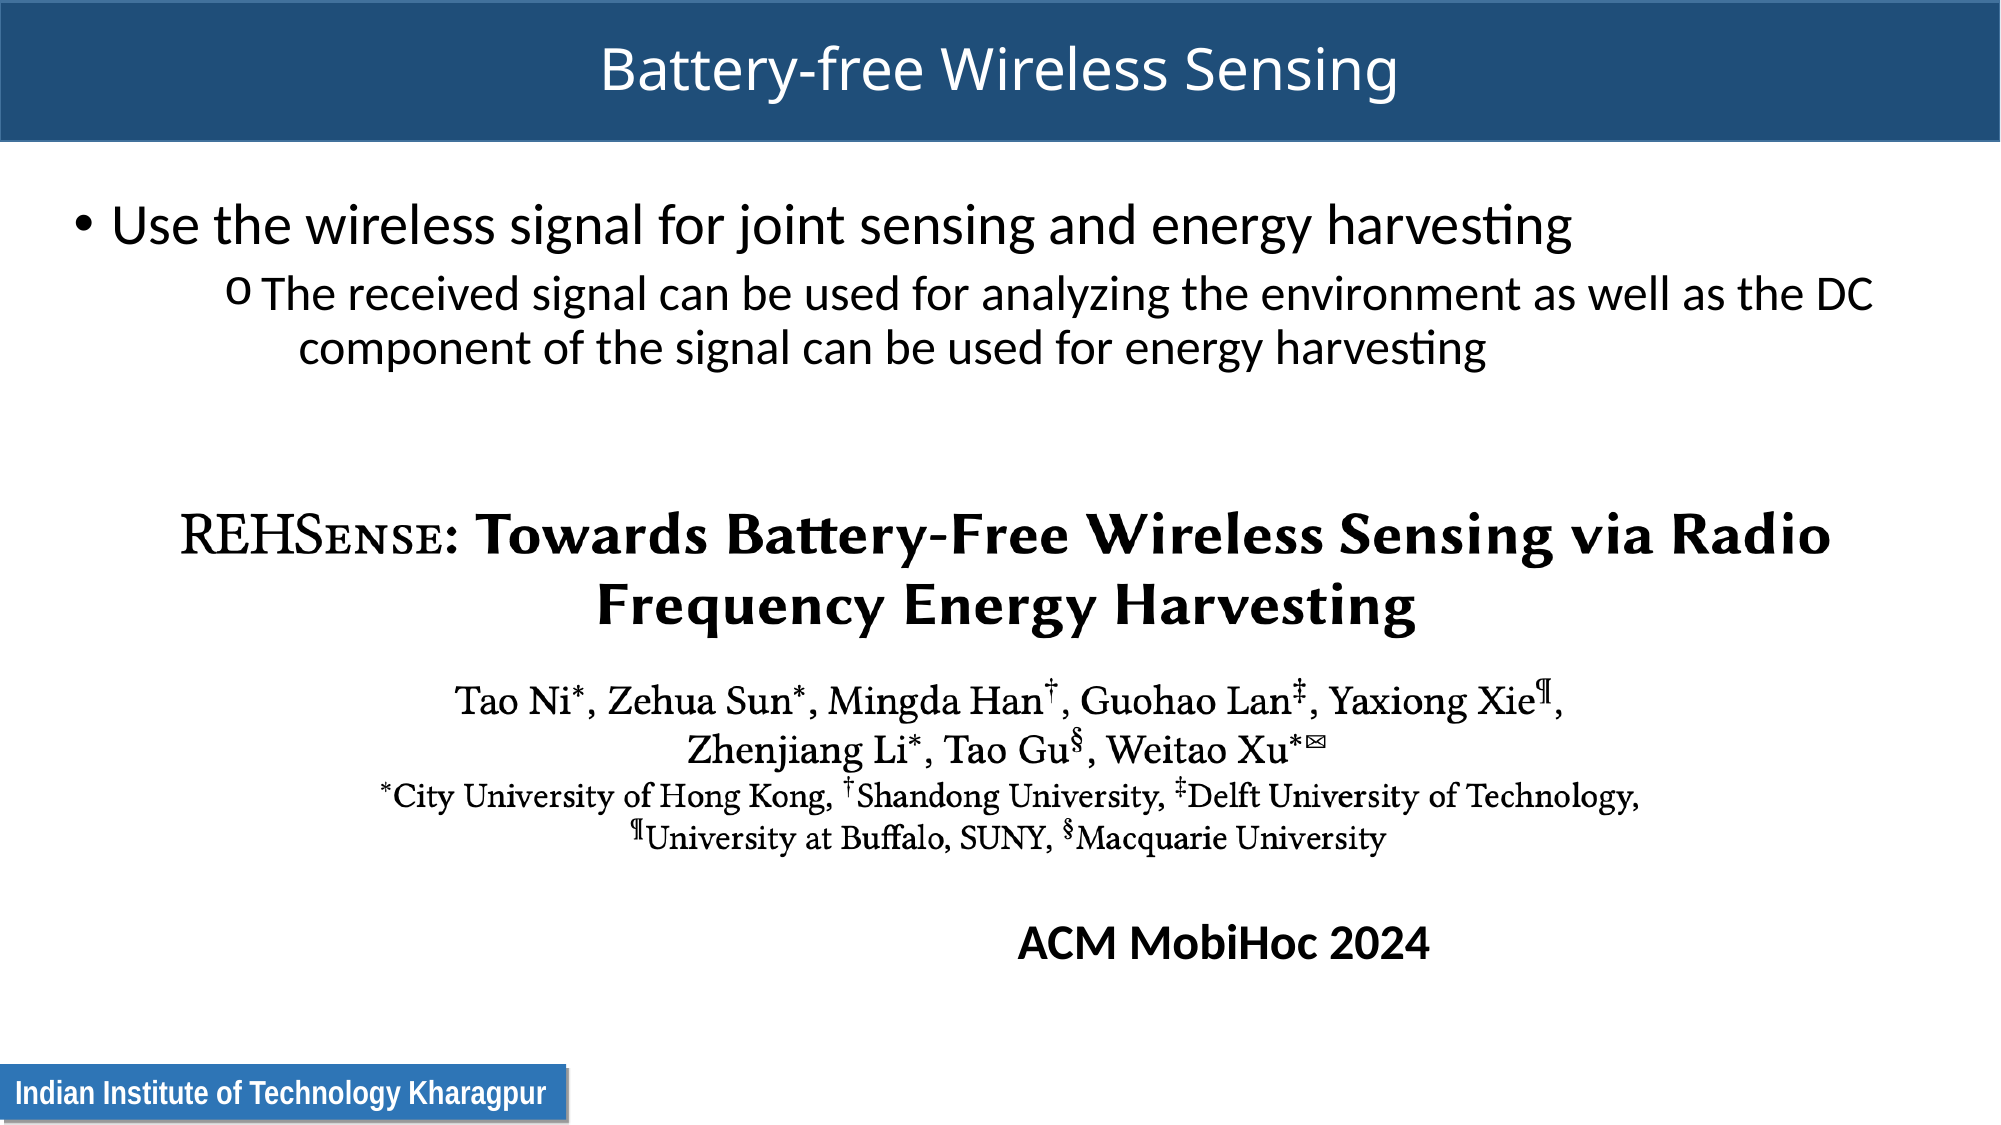

Battery-free Wireless Sensing
# Use the wireless signal for joint sensing and energy harvesting
The received signal can be used for analyzing the environment as well as the DC component of the signal can be used for energy harvesting
ACM MobiHoc 2024